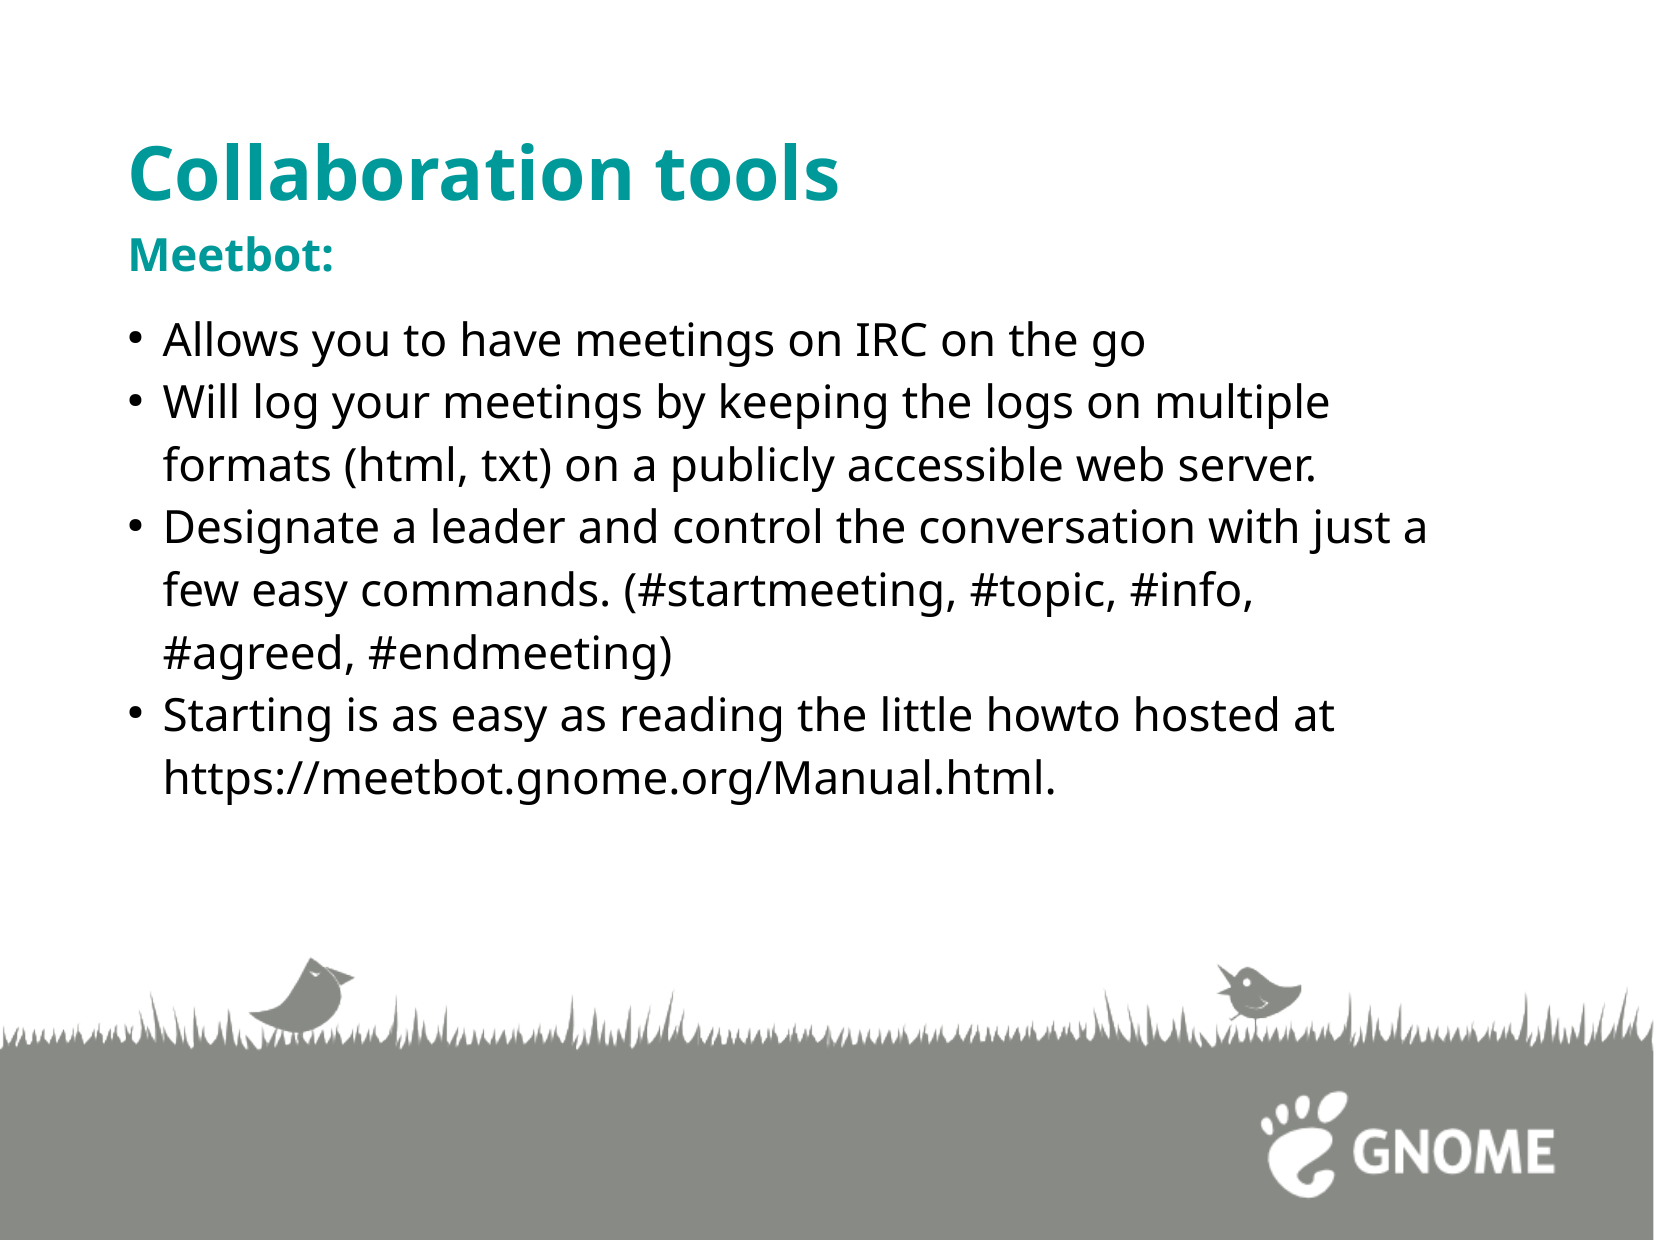

Collaboration tools
Meetbot:
Allows you to have meetings on IRC on the go
Will log your meetings by keeping the logs on multiple formats (html, txt) on a publicly accessible web server.
Designate a leader and control the conversation with just a few easy commands. (#startmeeting, #topic, #info, #agreed, #endmeeting)
Starting is as easy as reading the little howto hosted at https://meetbot.gnome.org/Manual.html.